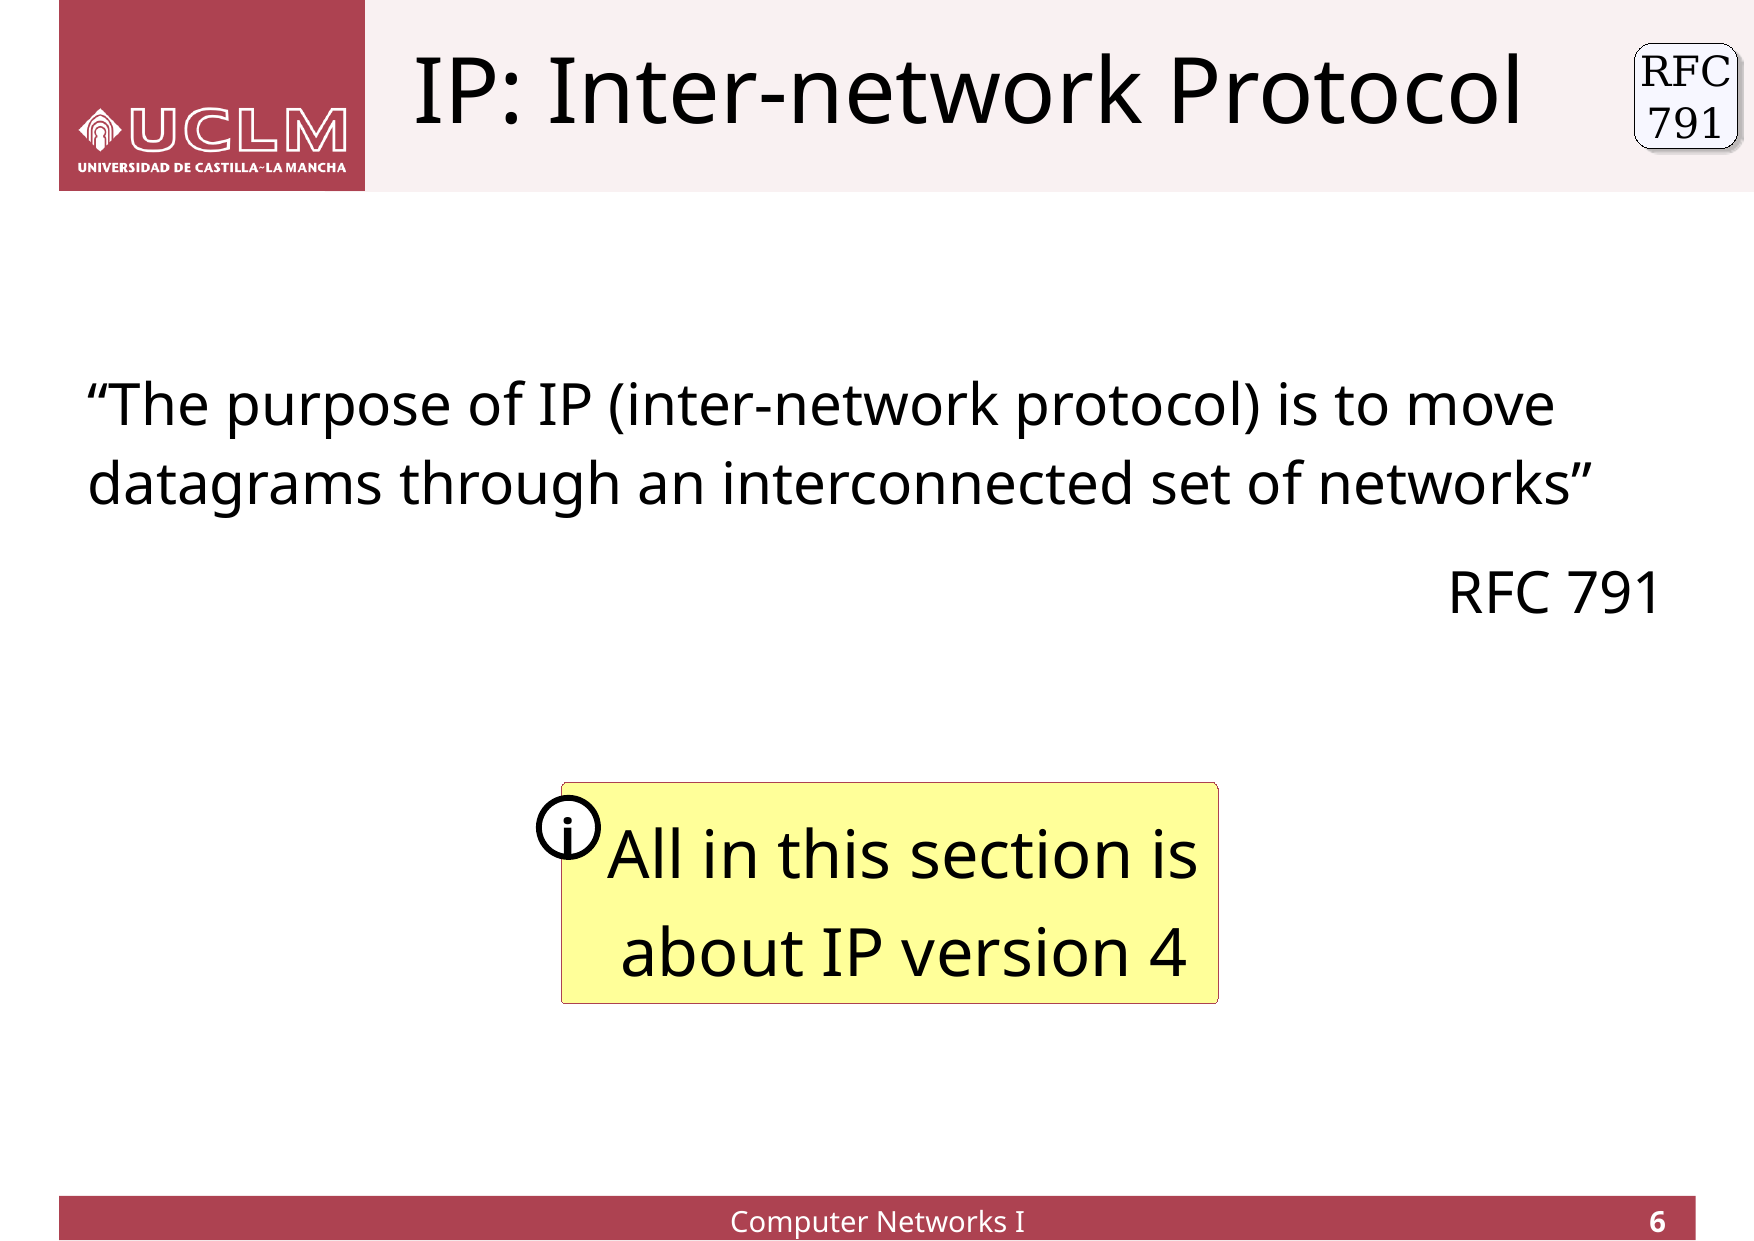

# IP: Inter-network Protocol
RFC
791
“The purpose of IP (inter-network protocol) is to move datagrams through an interconnected set of networks”
RFC 791
All in this section is about IP version 4
i
Computer Networks I
6